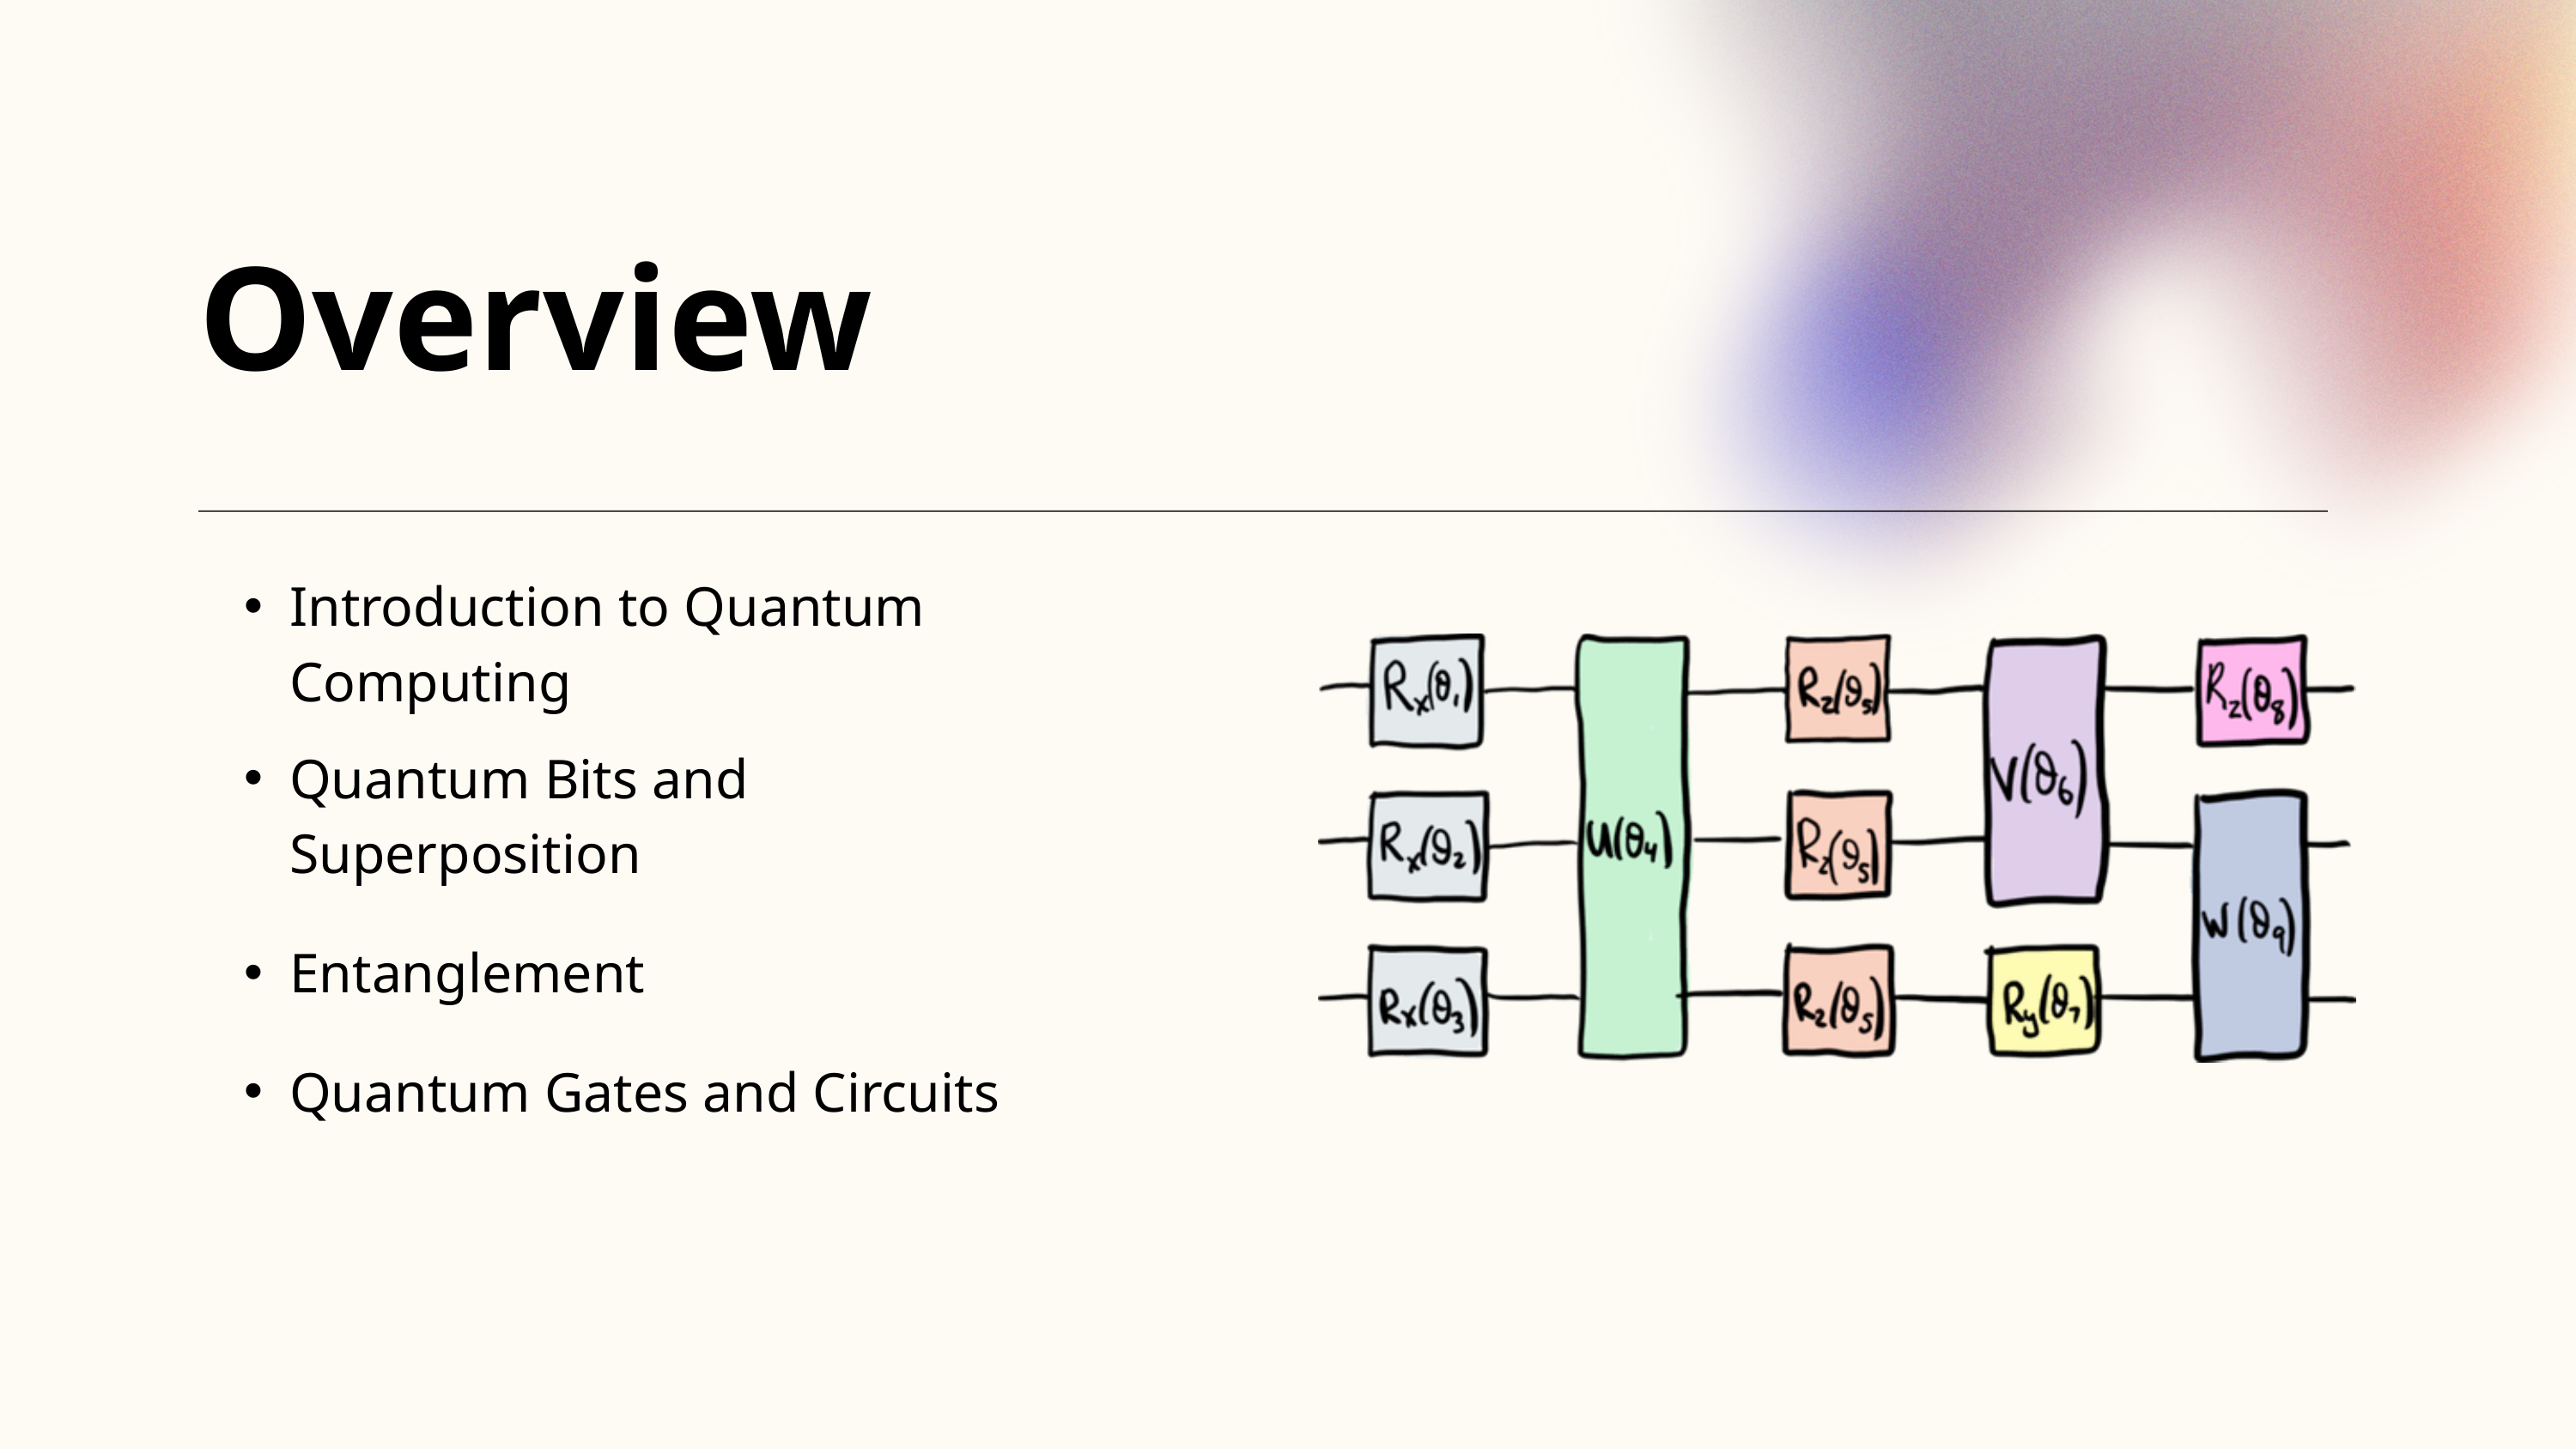

Overview
Introduction to Quantum Computing
Quantum Bits and Superposition
Entanglement
Quantum Gates and Circuits